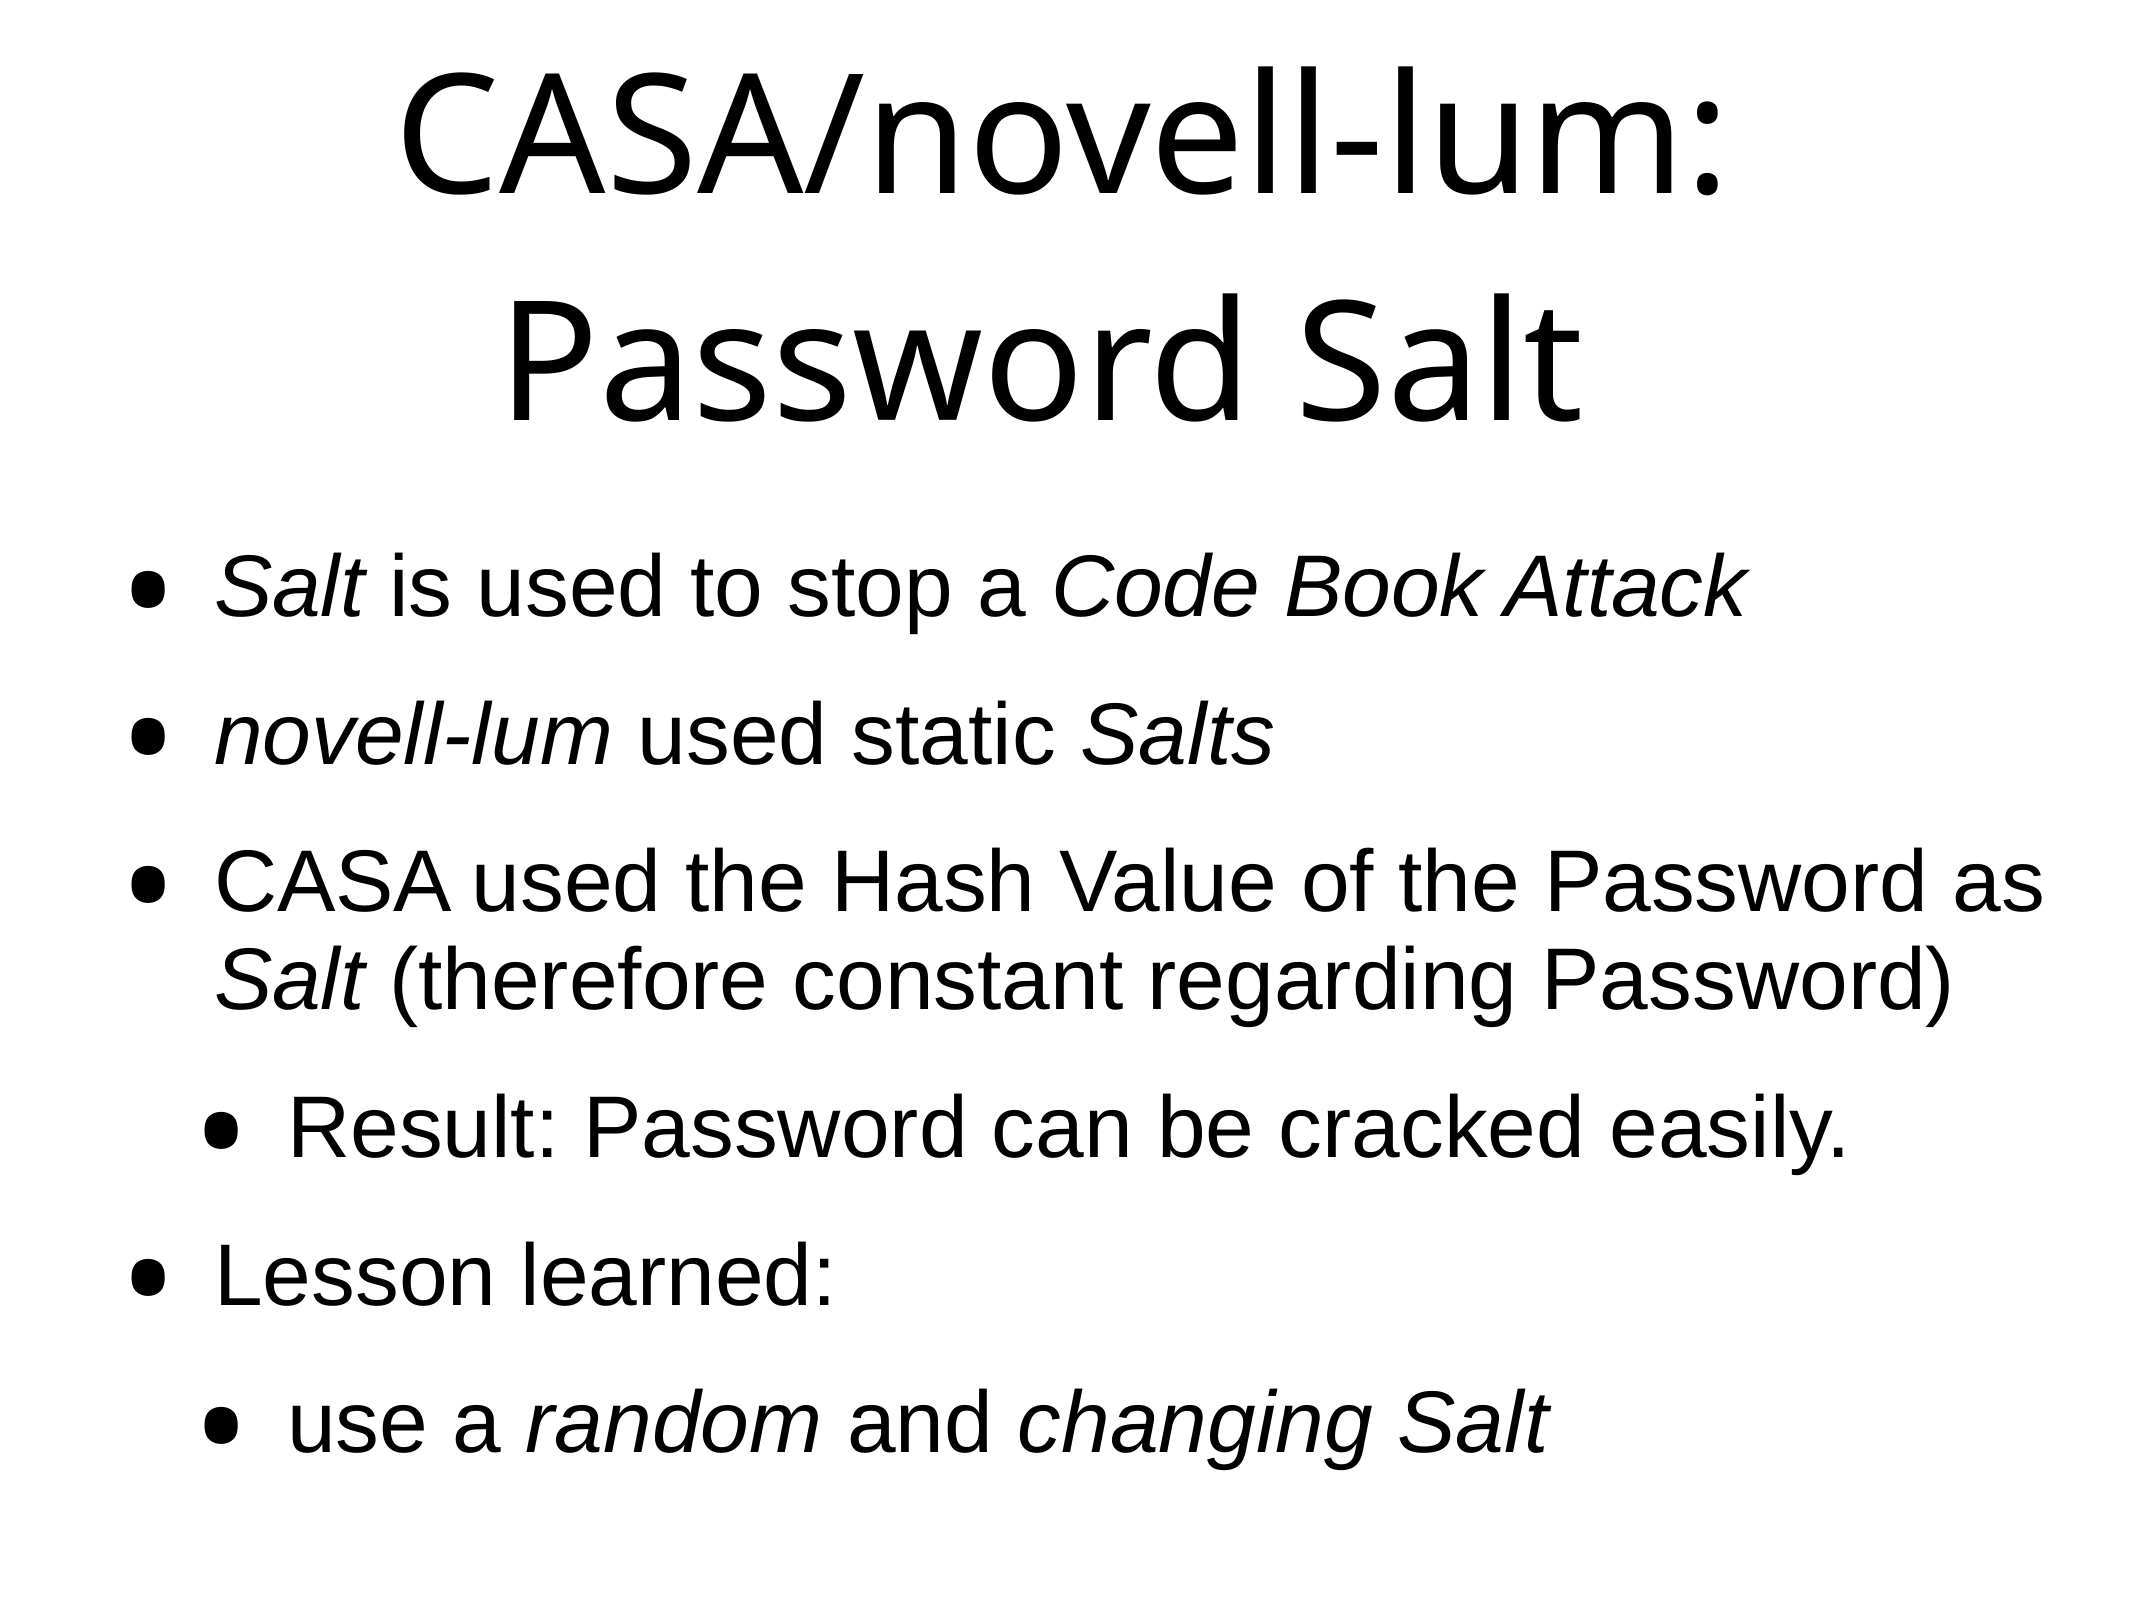

# CASA/novell-lum: Password Salt
Salt is used to stop a Code Book Attack
novell-lum used static Salts
CASA used the Hash Value of the Password as Salt (therefore constant regarding Password)
Result: Password can be cracked easily.
Lesson learned:
use a random and changing Salt